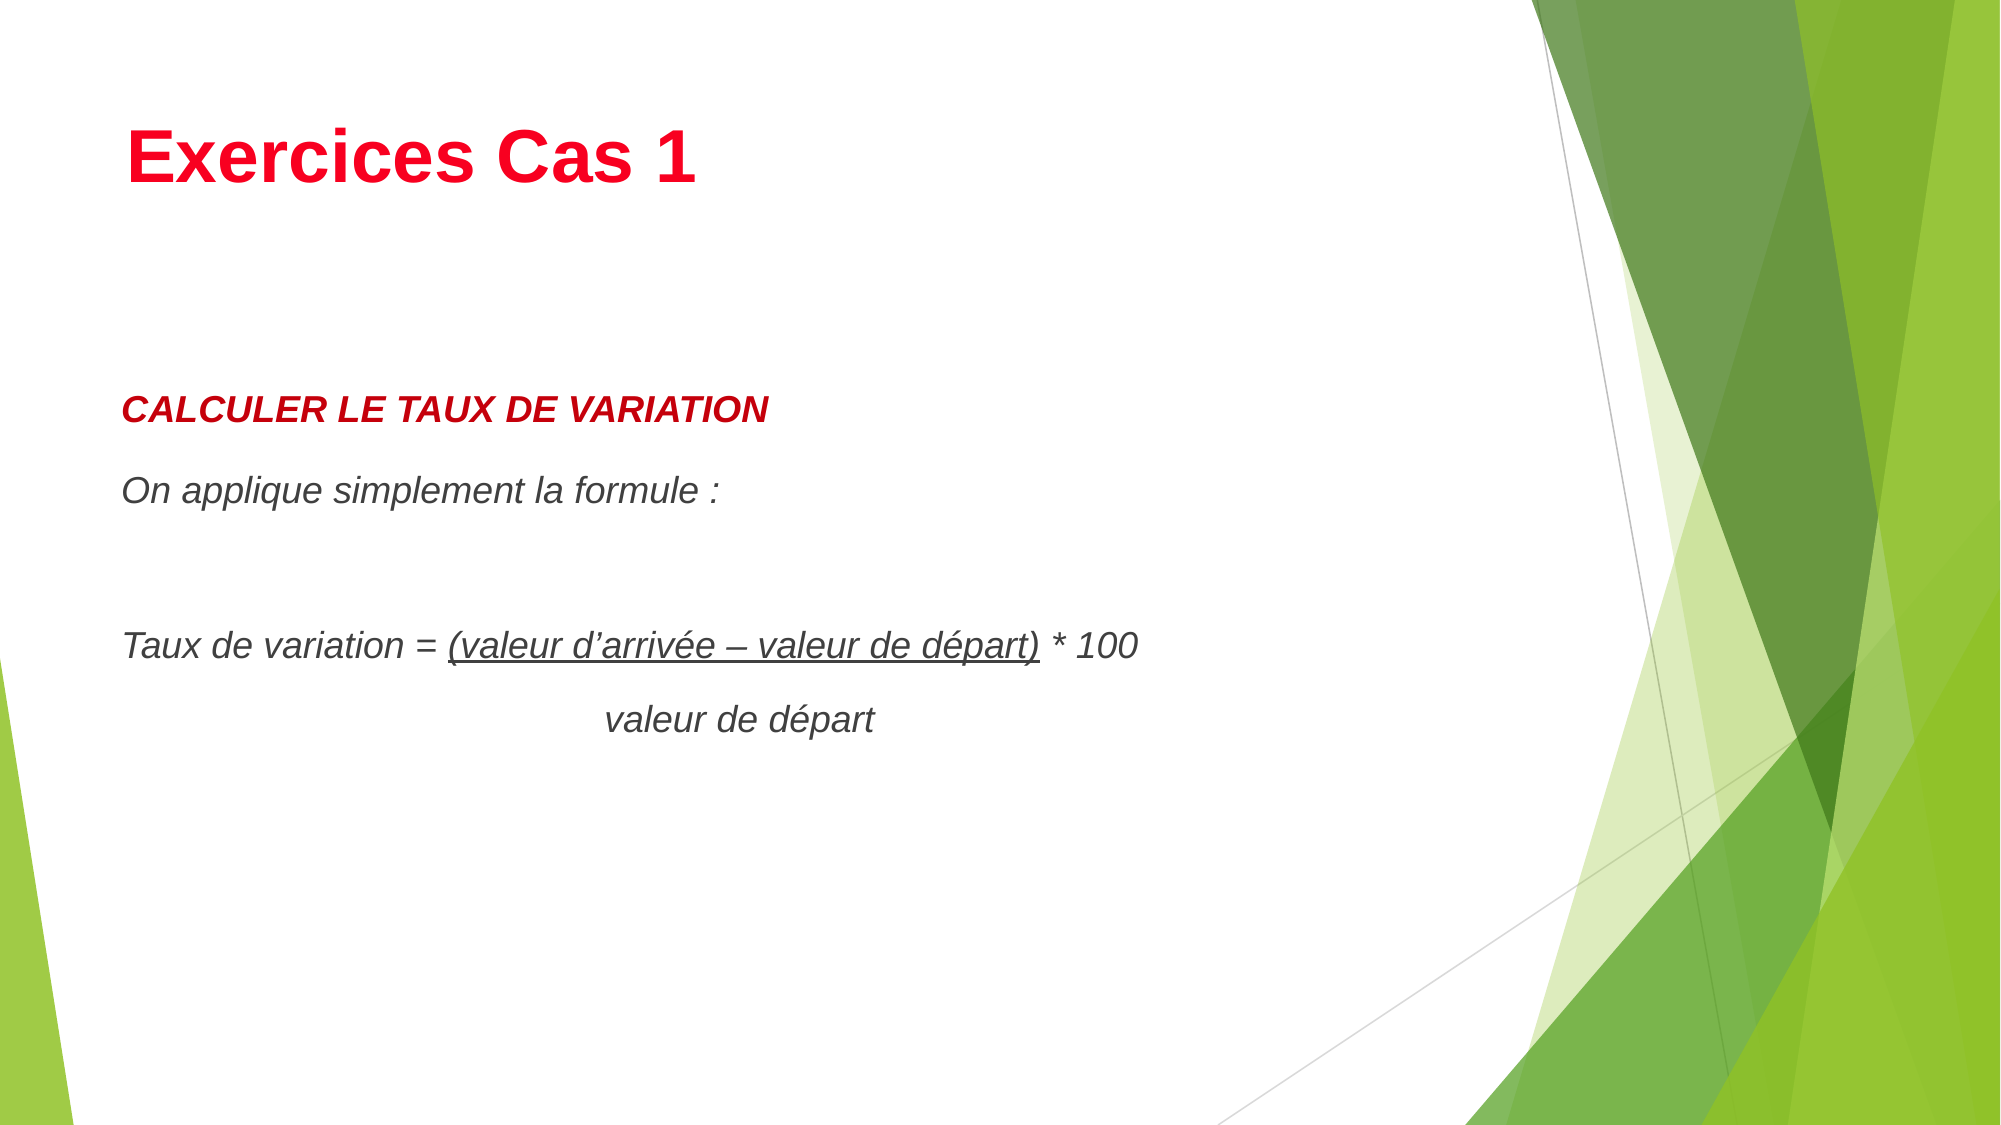

# Exercices Cas 1
CALCULER LE TAUX DE VARIATION
On applique simplement la formule :
Taux de variation = (valeur d’arrivée – valeur de départ) * 100
 valeur de départ